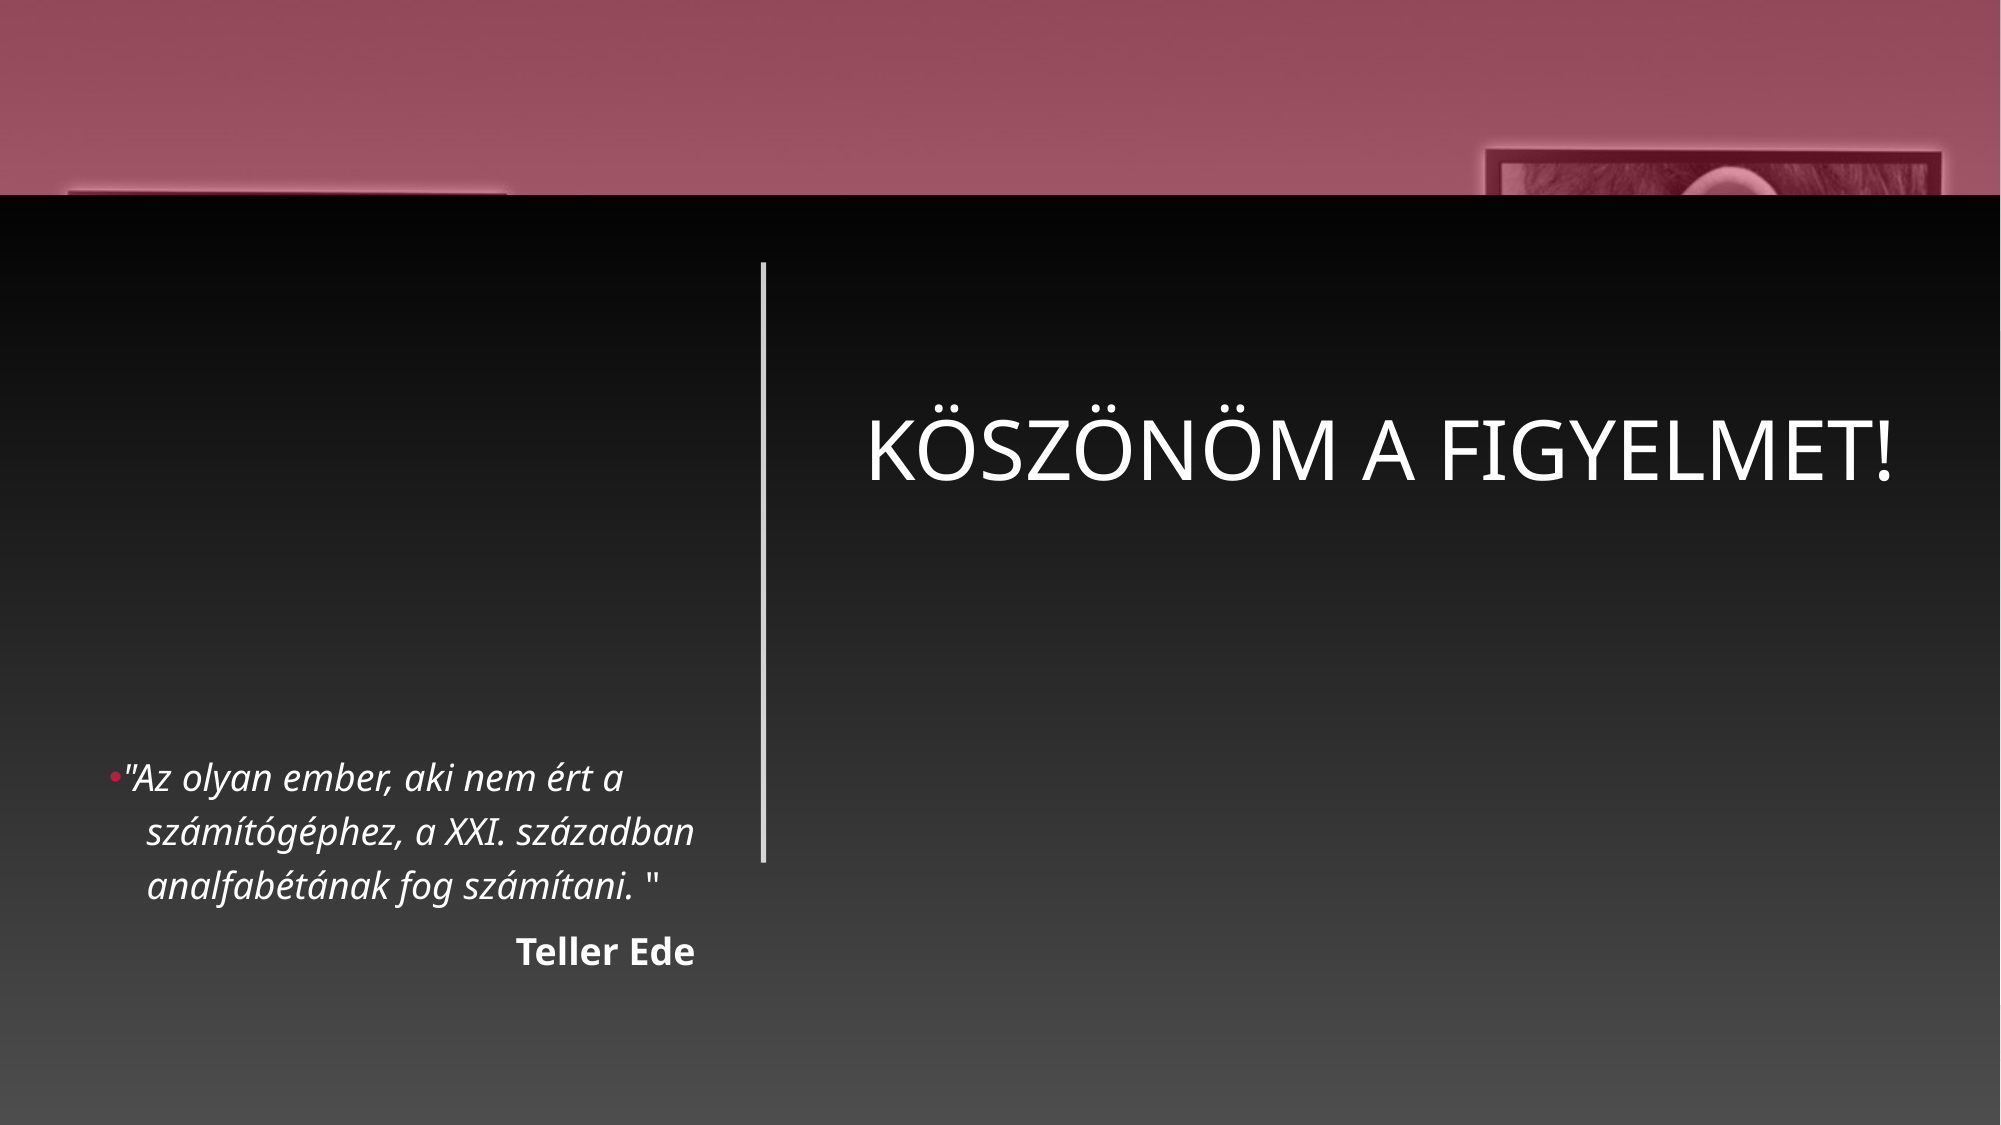

# Köszönöm a figyelmet!
"Az olyan ember, aki nem ért a számítógéphez, a XXI. században analfabétának fog számítani. "
Teller Ede